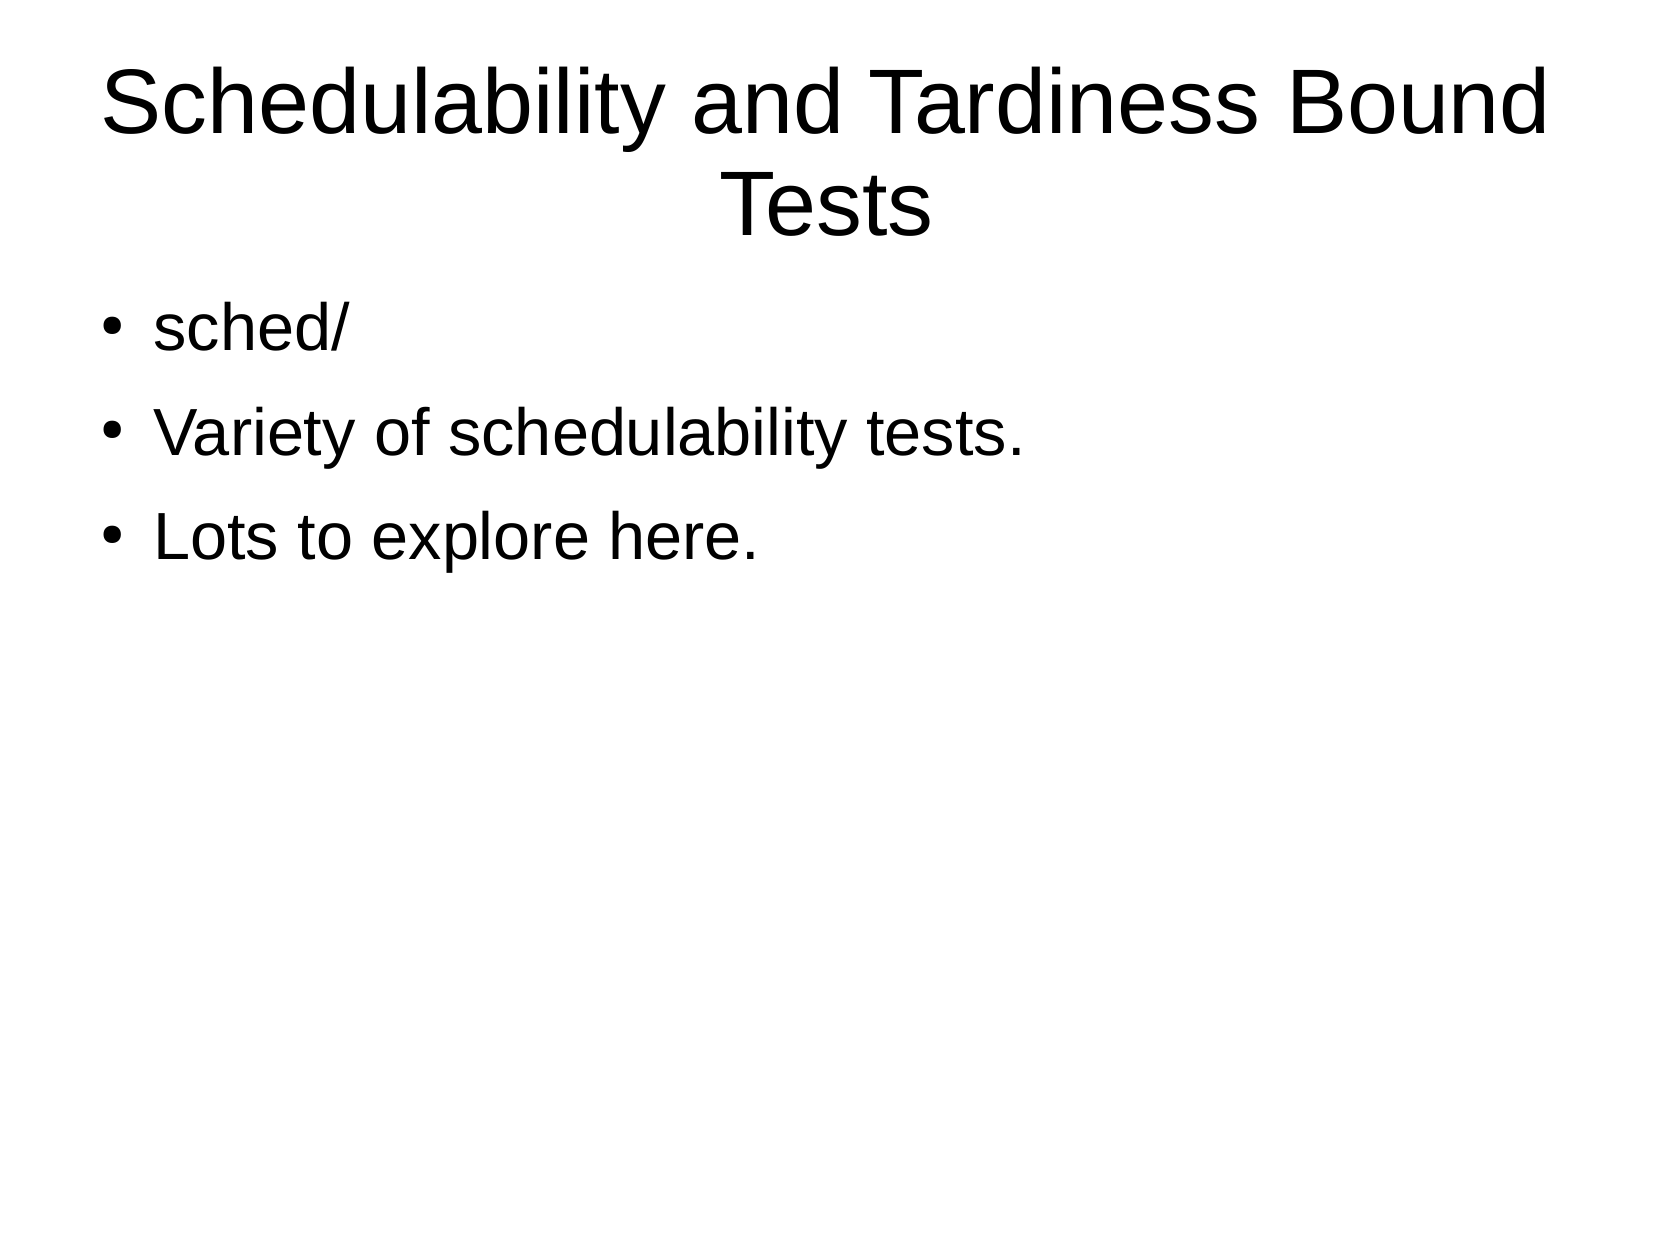

# Schedulability and Tardiness Bound Tests
sched/
Variety of schedulability tests.
Lots to explore here.